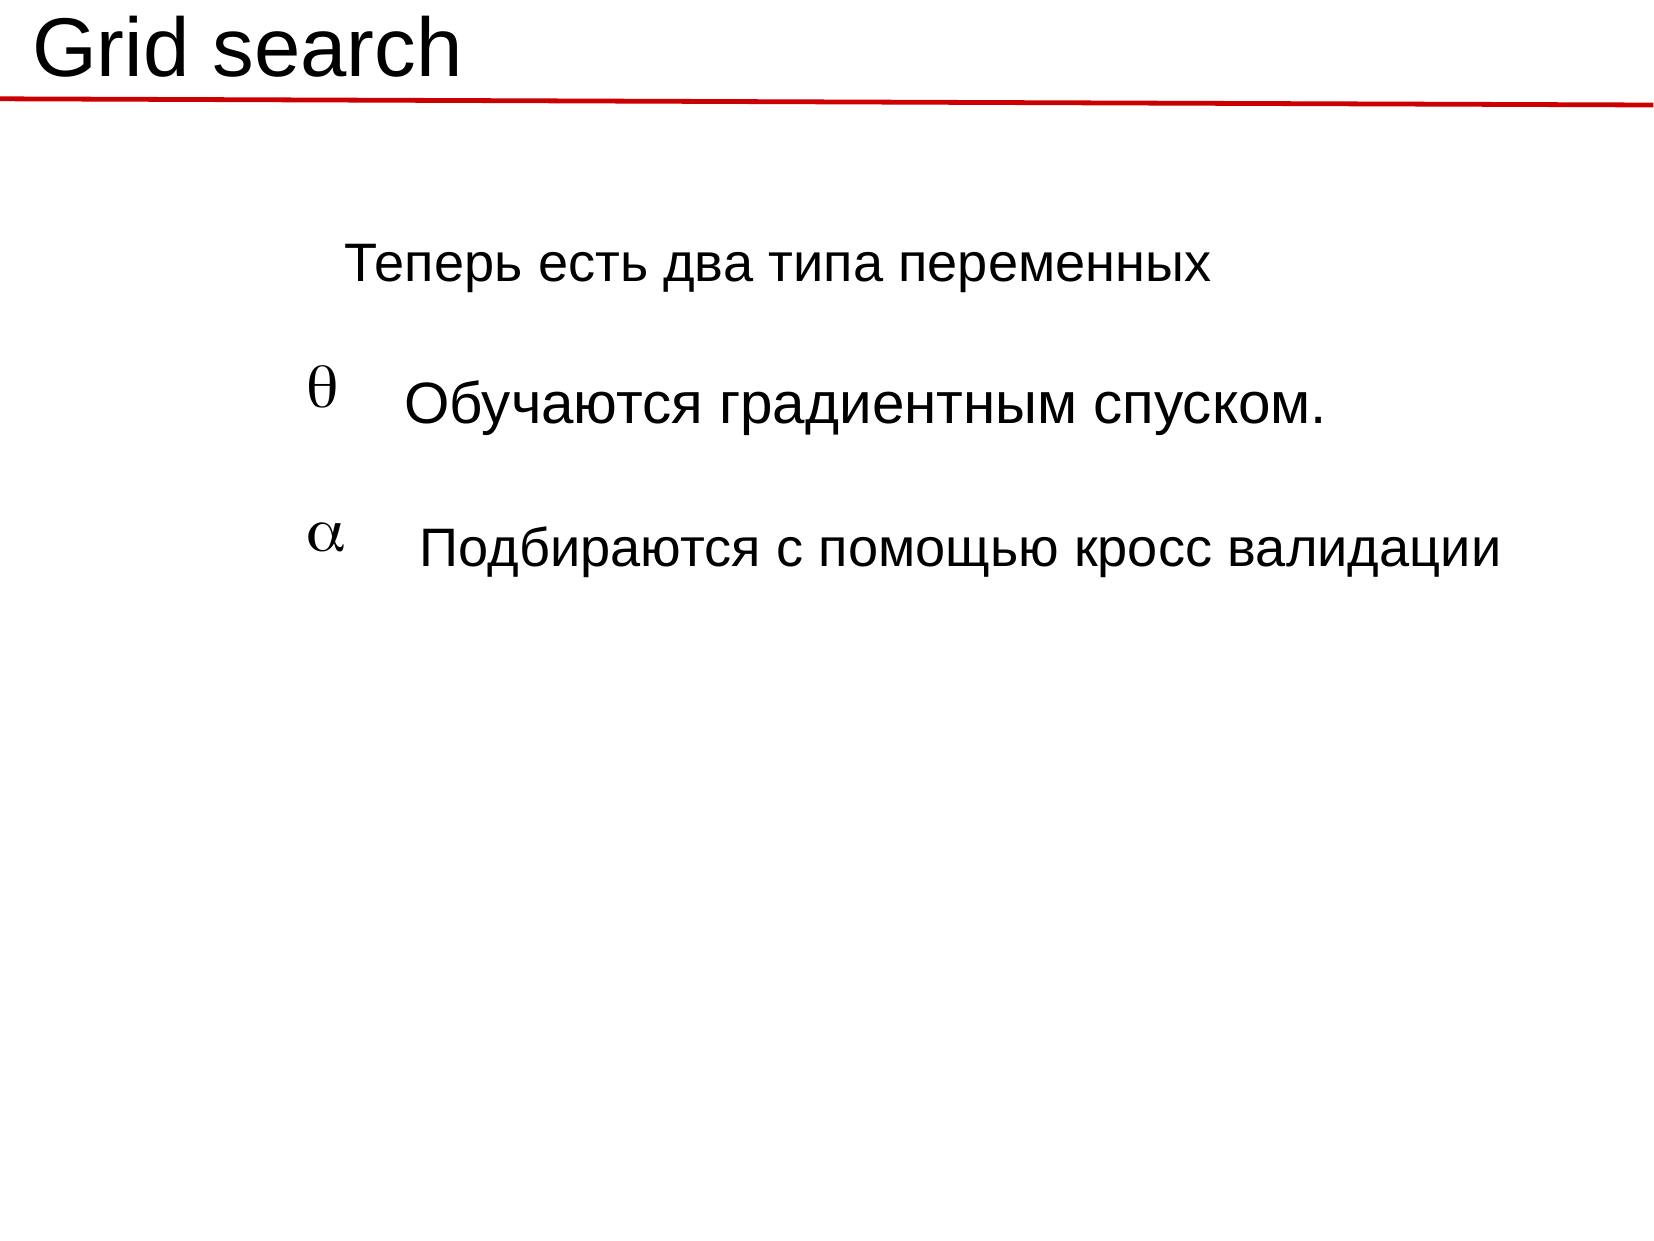

Grid search
Теперь есть два типа переменных
Обучаются градиентным спуском.
Подбираются с помощью кросс валидации